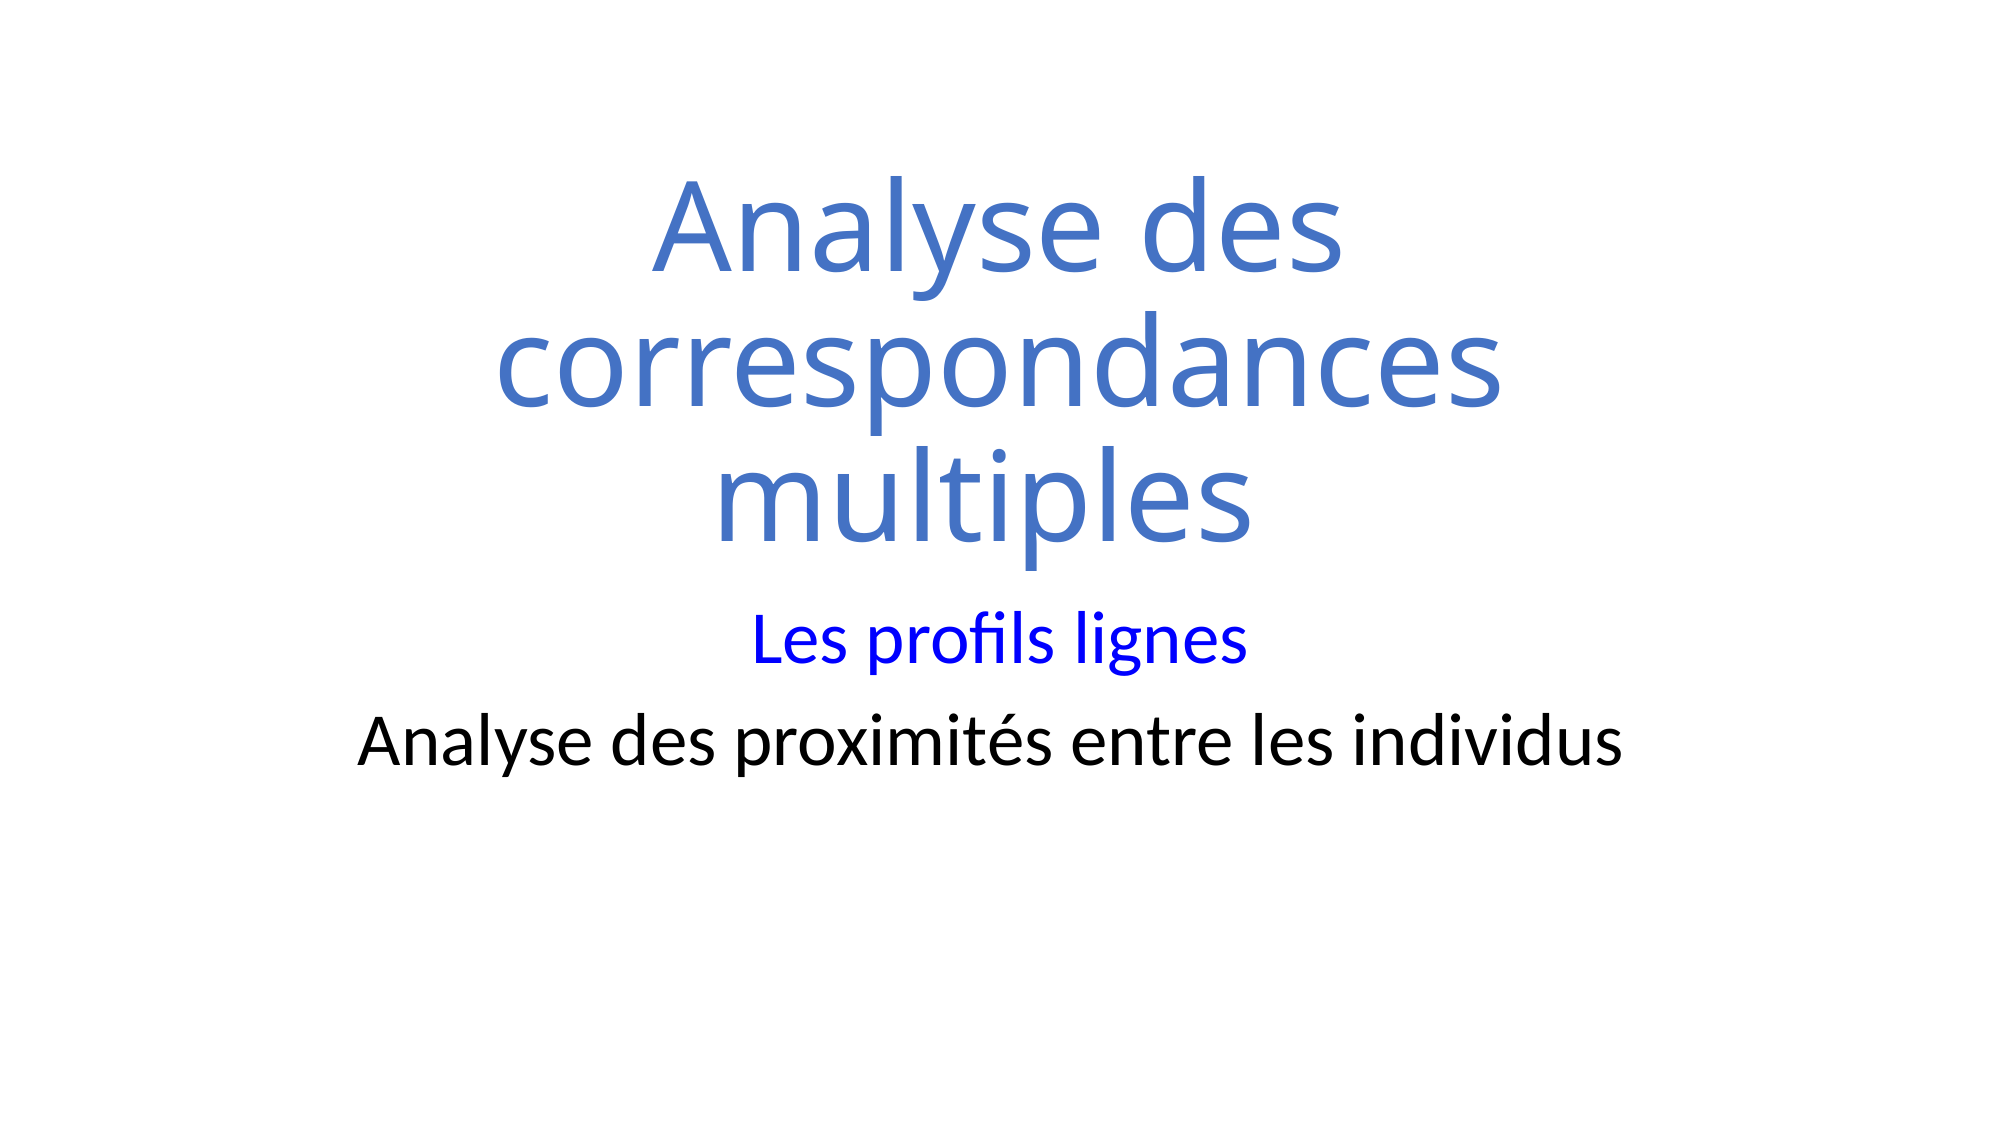

# Analyse des correspondances multiples
Les profils lignes
Analyse des proximités entre les individus